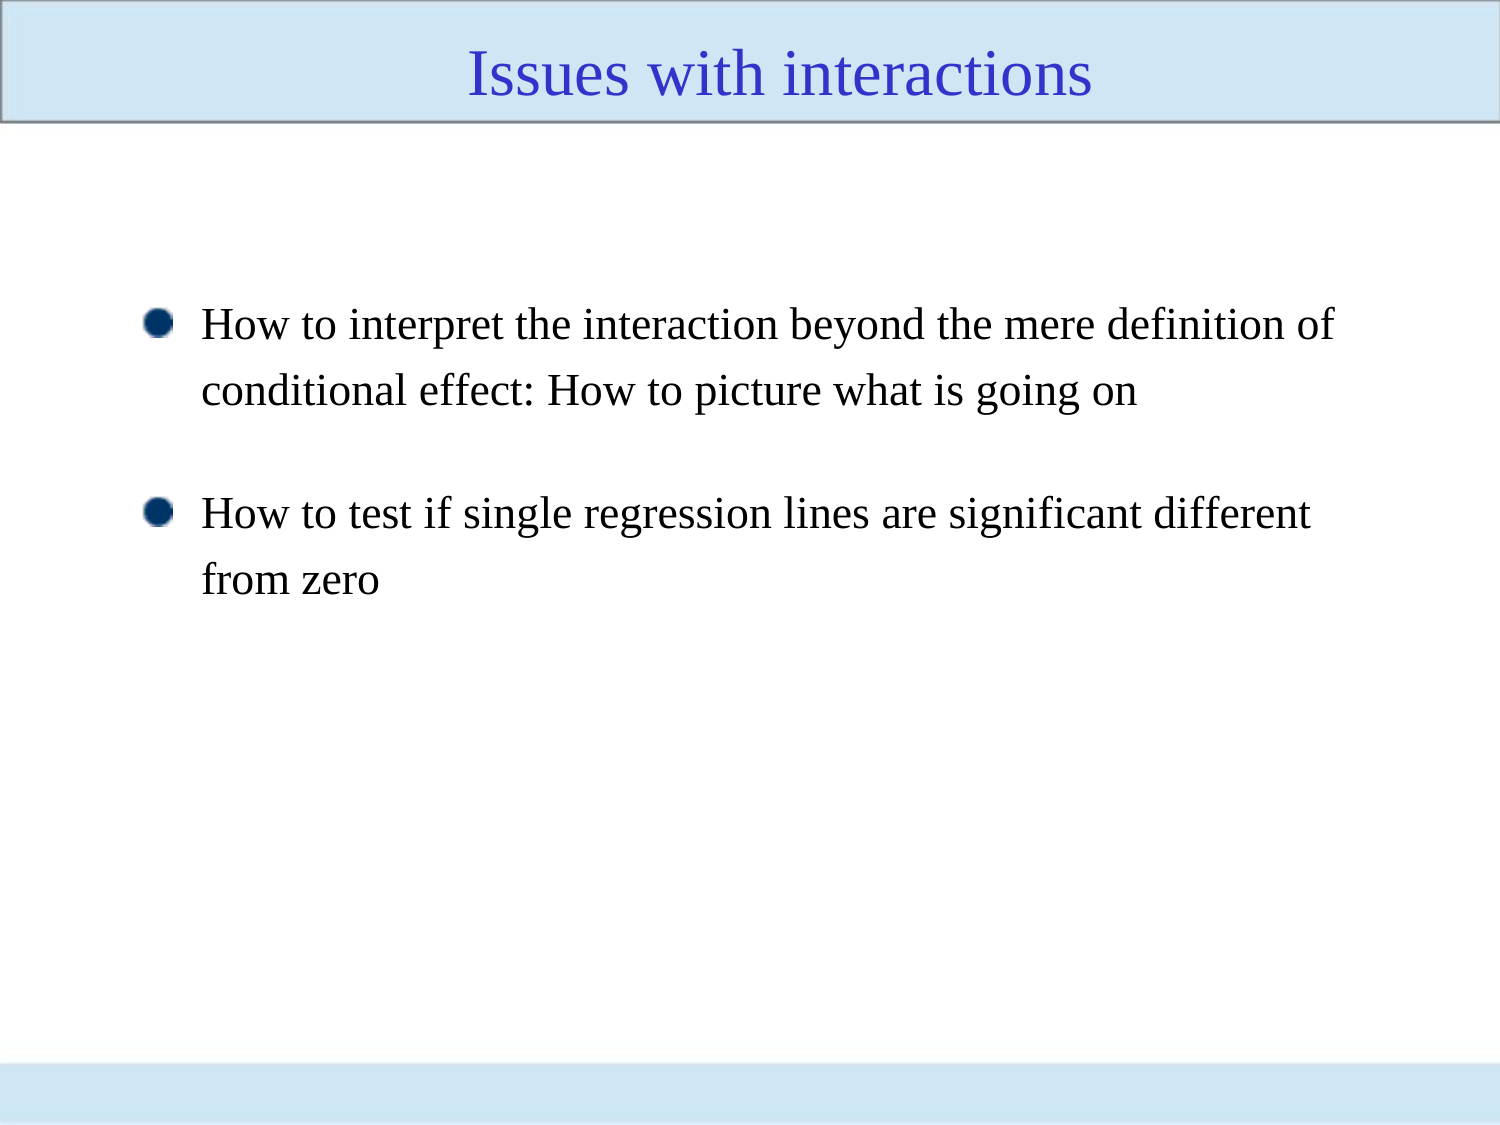

# Issues with interactions
How to interpret the interaction beyond the mere definition of conditional effect: How to picture what is going on
How to test if single regression lines are significant different from zero